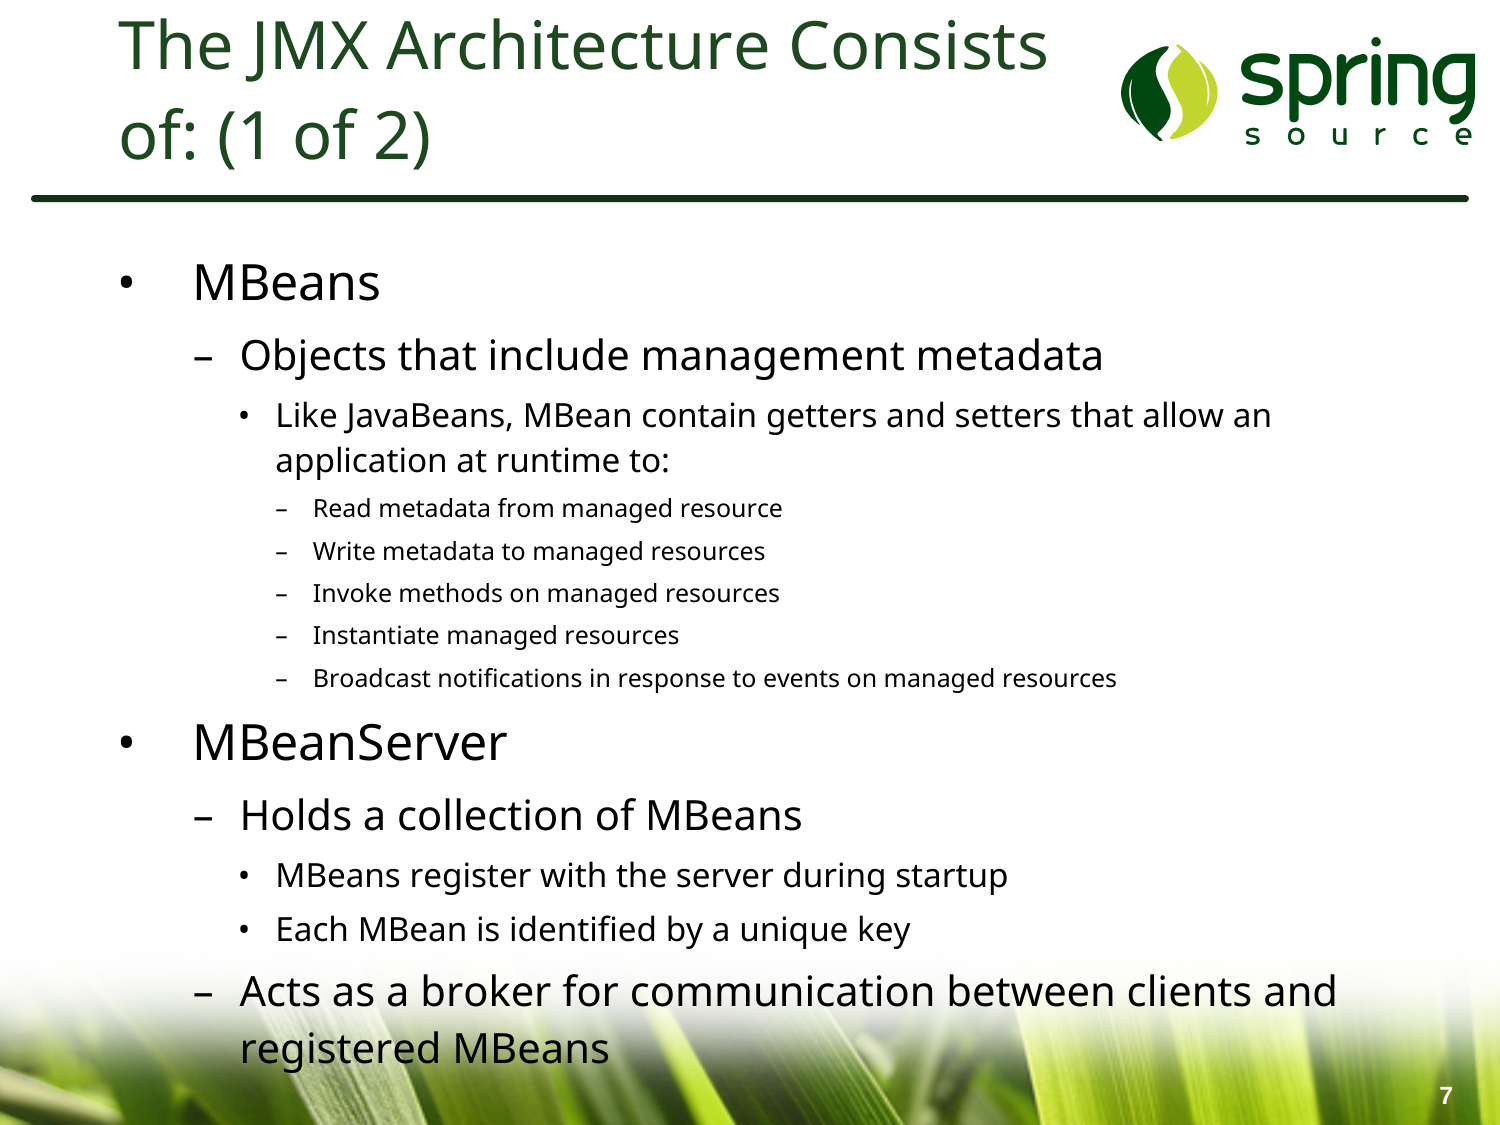

The JMX Architecture Consists of: (1 of 2)
# MBeans
Objects that include management metadata
Like JavaBeans, MBean contain getters and setters that allow an application at runtime to:
Read metadata from managed resource
Write metadata to managed resources
Invoke methods on managed resources
Instantiate managed resources
Broadcast notifications in response to events on managed resources
MBeanServer
Holds a collection of MBeans
MBeans register with the server during startup
Each MBean is identified by a unique key
Acts as a broker for communication between clients and registered MBeans